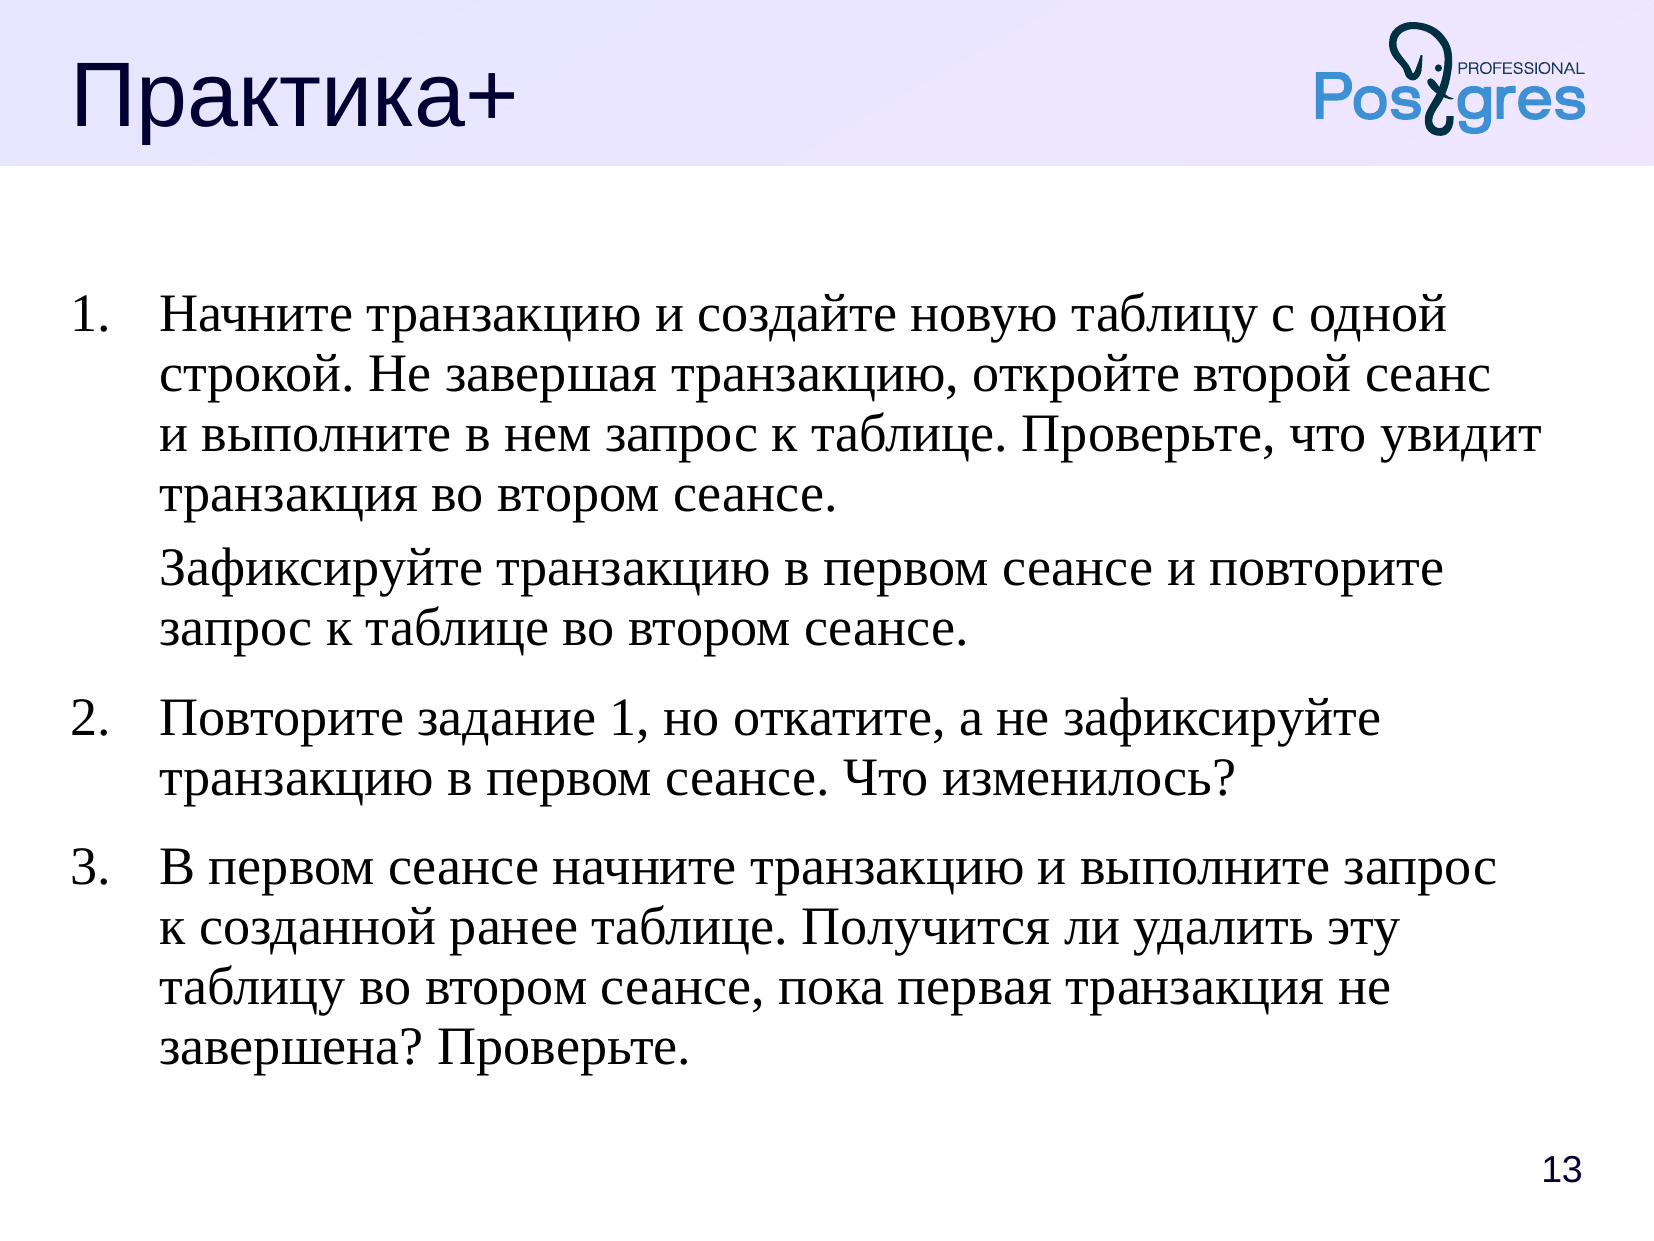

# Практика+
Начните транзакцию и создайте новую таблицу с одной строкой. Не завершая транзакцию, откройте второй сеанс
и выполните в нем запрос к таблице. Проверьте, что увидит транзакция во втором сеансе.
Зафиксируйте транзакцию в первом сеансе и повторите запрос к таблице во втором сеансе.
Повторите задание 1, но откатите, а не зафиксируйте транзакцию в первом сеансе. Что изменилось?
В первом сеансе начните транзакцию и выполните запрос
к созданной ранее таблице. Получится ли удалить эту таблицу во втором сеансе, пока первая транзакция не завершена? Проверьте.